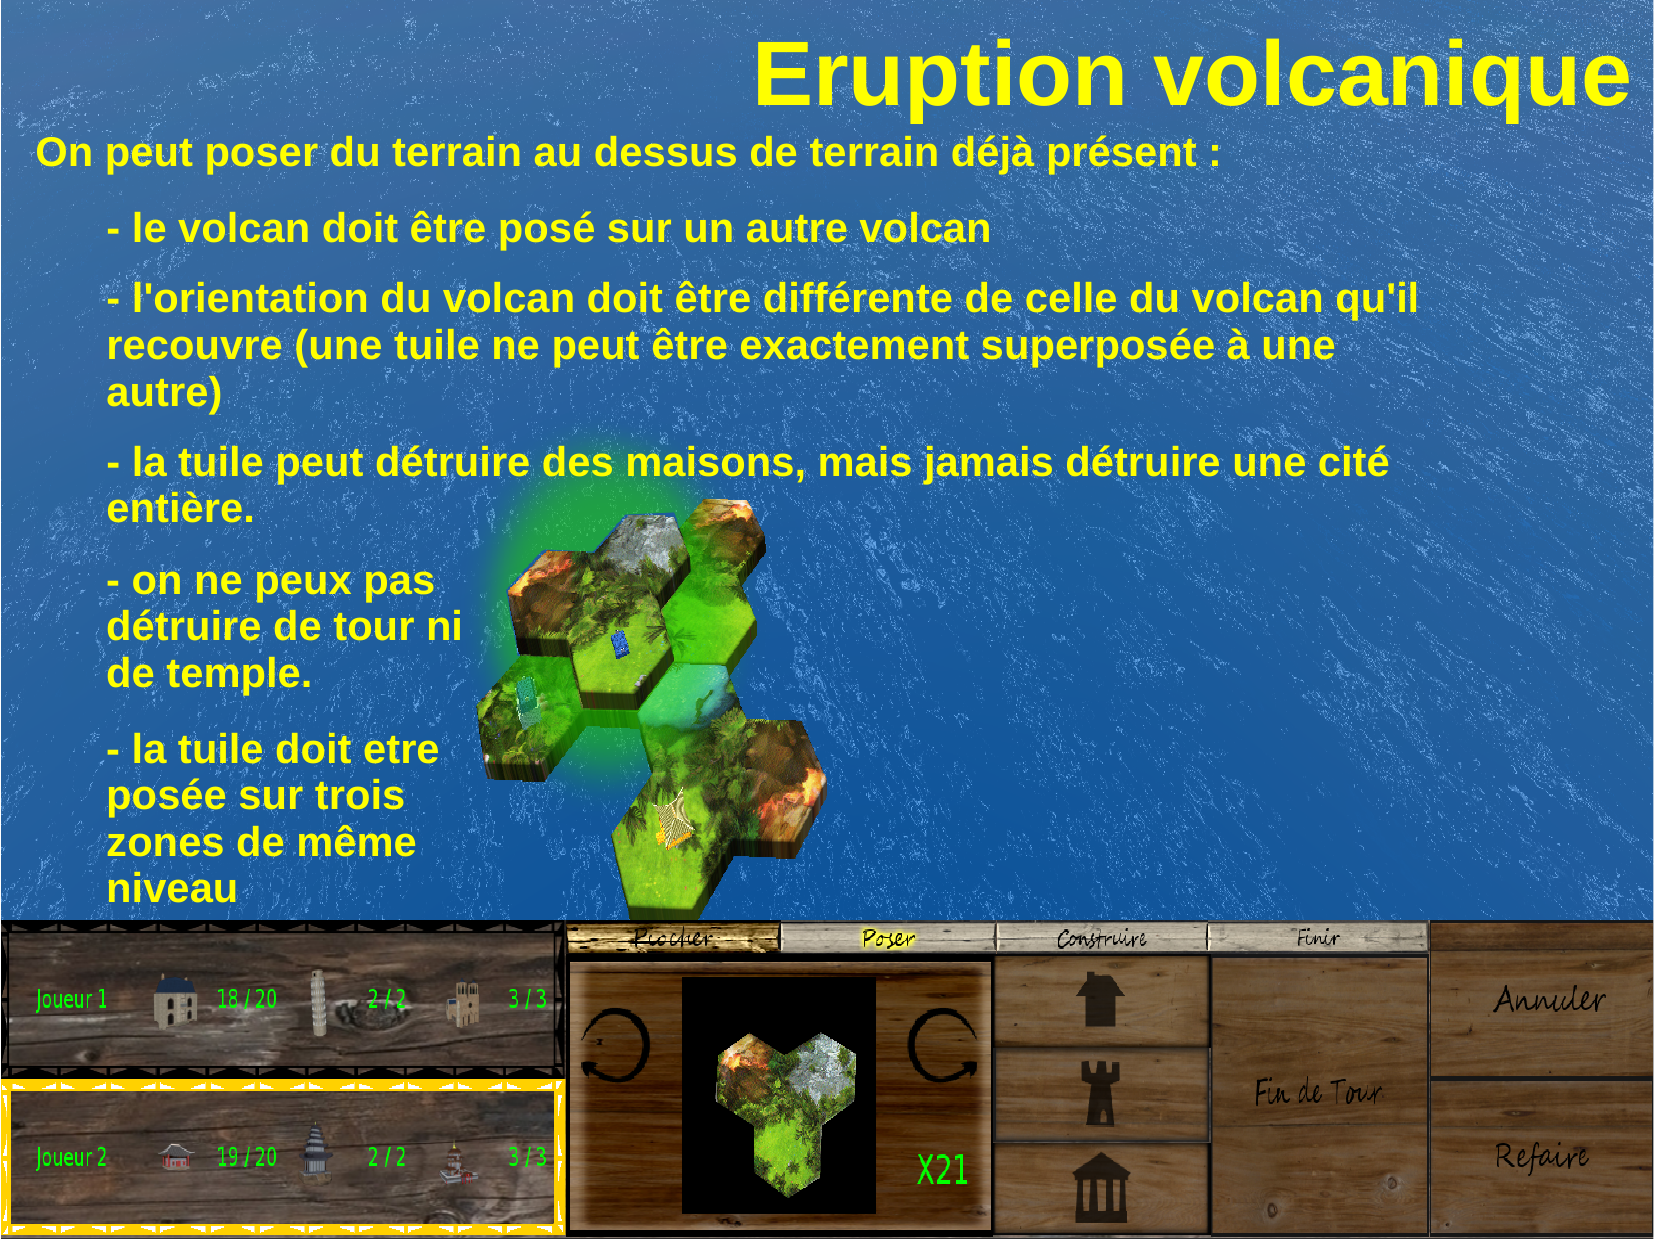

# Eruption volcanique
On peut poser du terrain au dessus de terrain déjà présent :
- le volcan doit être posé sur un autre volcan
- l'orientation du volcan doit être différente de celle du volcan qu'il recouvre (une tuile ne peut être exactement superposée à une autre)
- la tuile peut détruire des maisons, mais jamais détruire une cité entière.
- on ne peux pas détruire de tour ni de temple.
- la tuile doit etre posée sur trois zones de même niveau